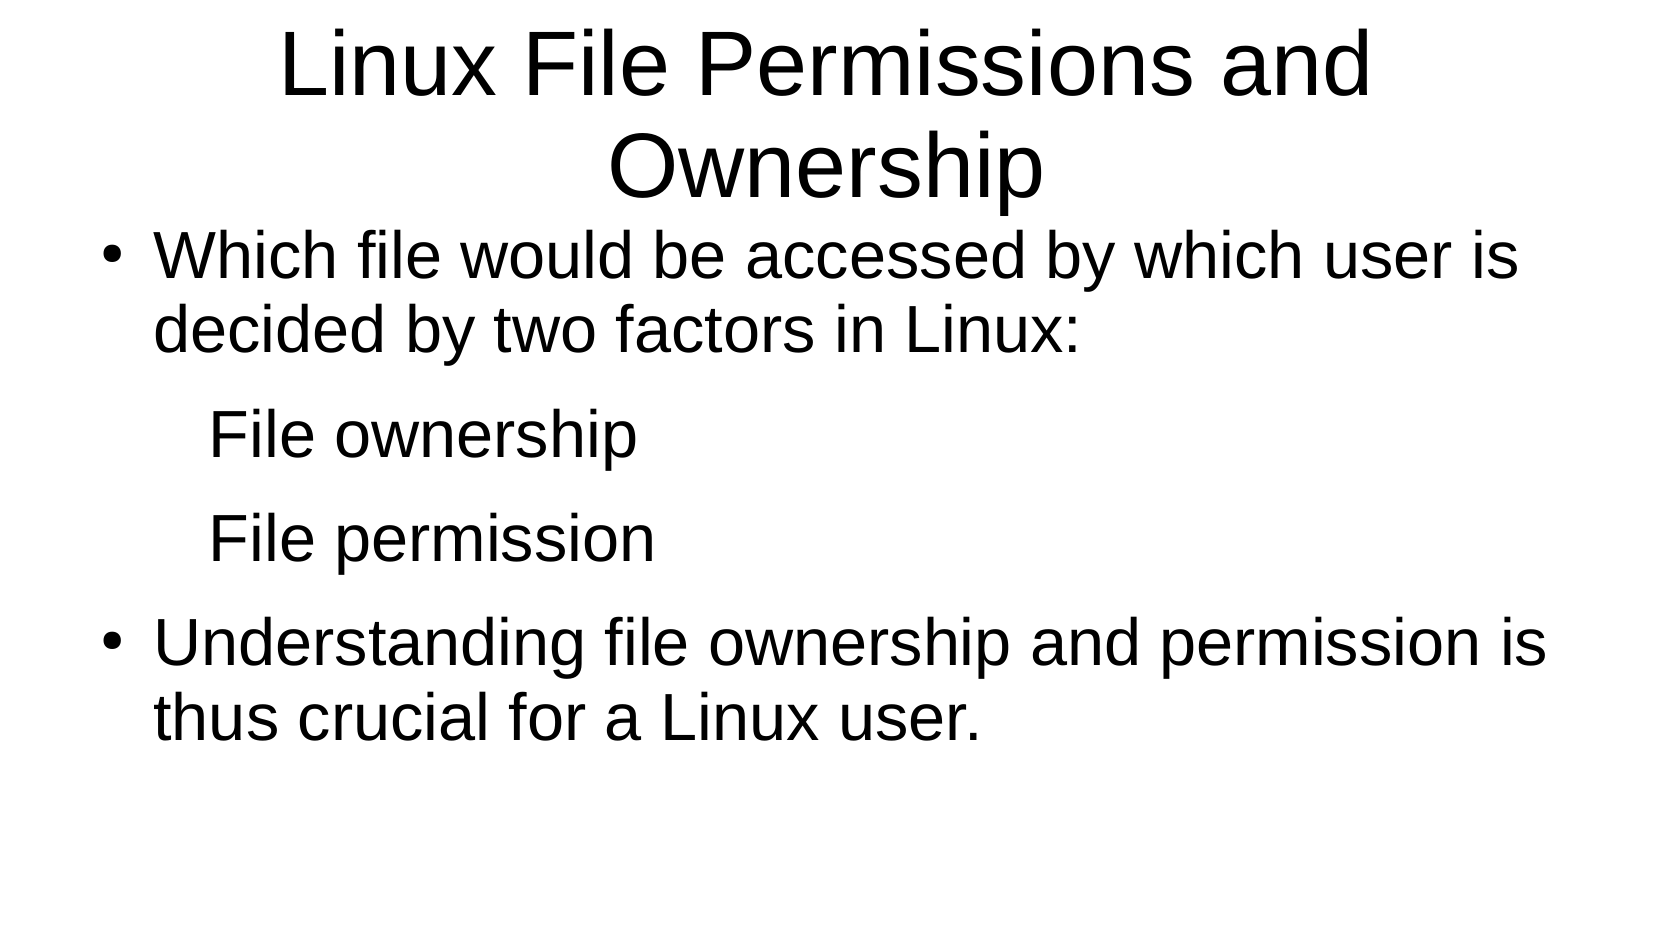

# Linux File Permissions and Ownership
Which file would be accessed by which user is decided by two factors in Linux:
 File ownership
 File permission
Understanding file ownership and permission is thus crucial for a Linux user.